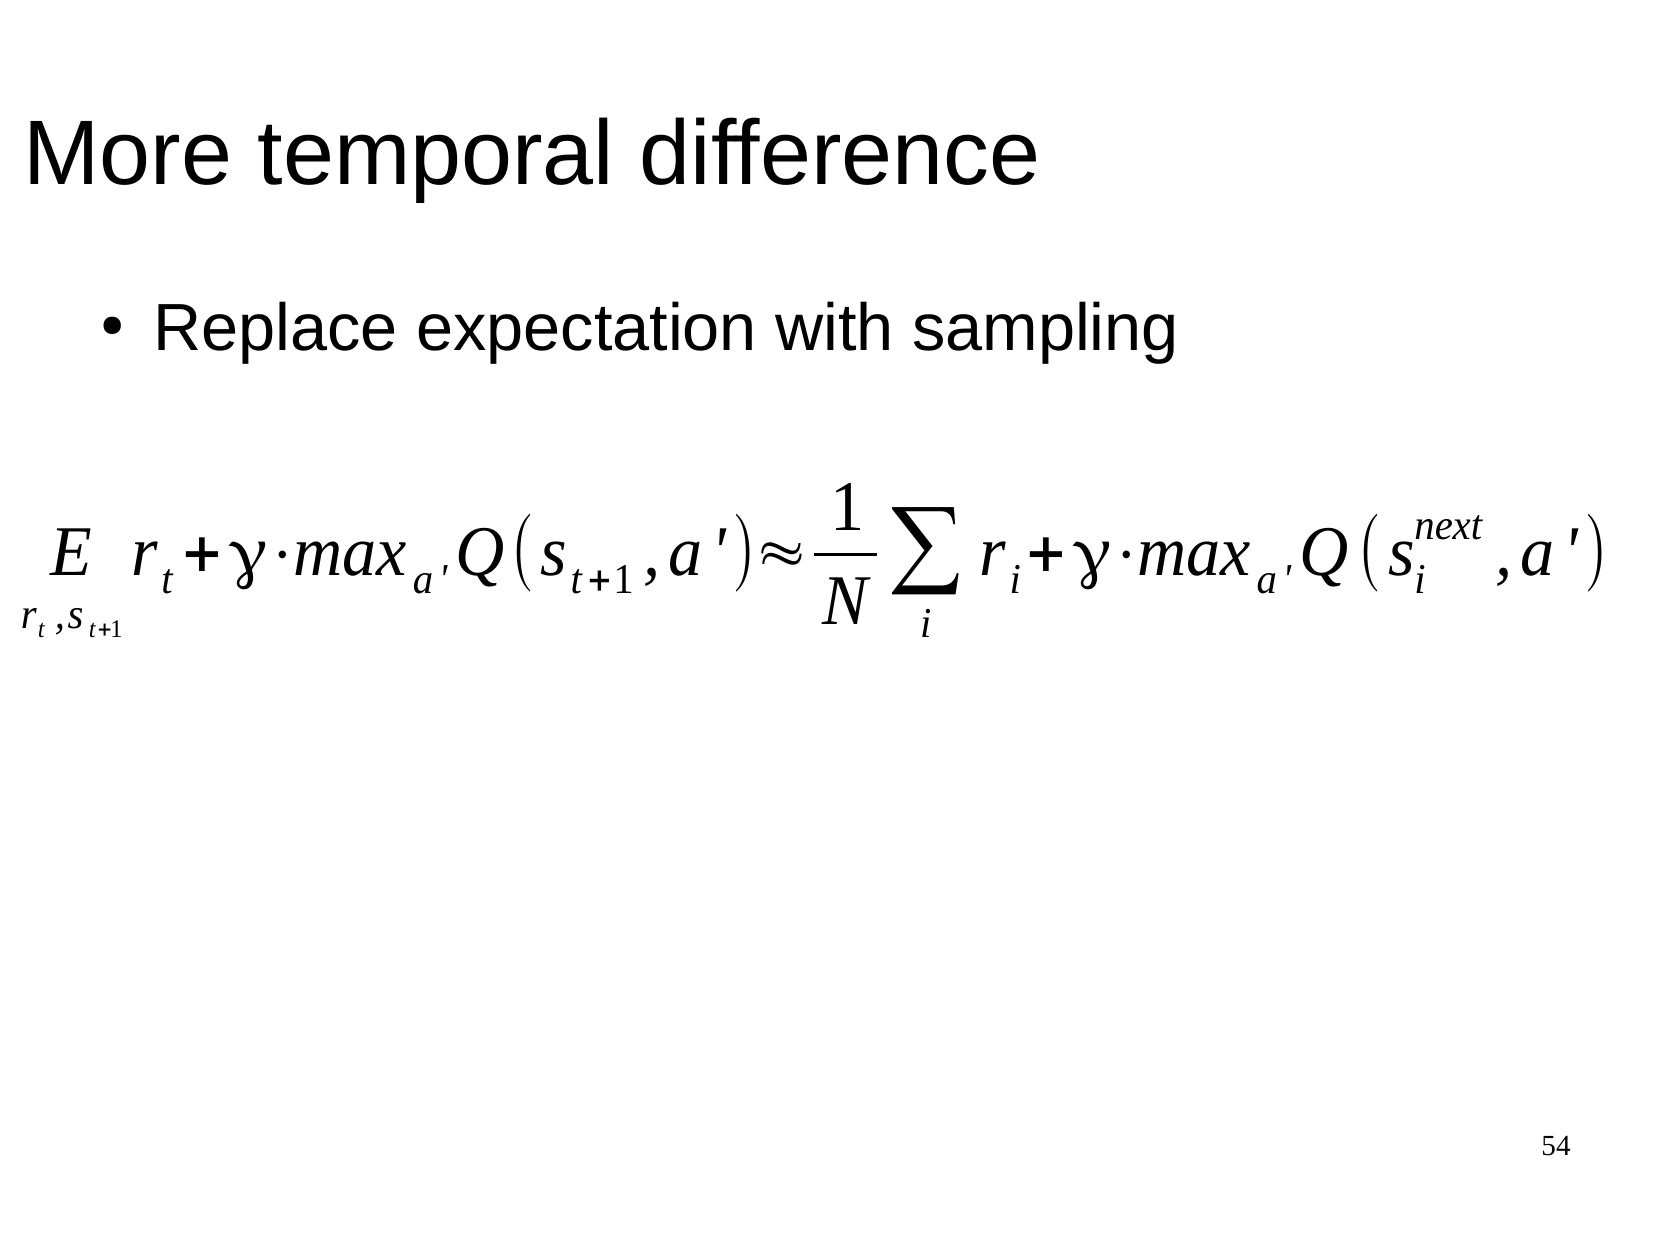

# More temporal difference
Replace expectation with sampling
54